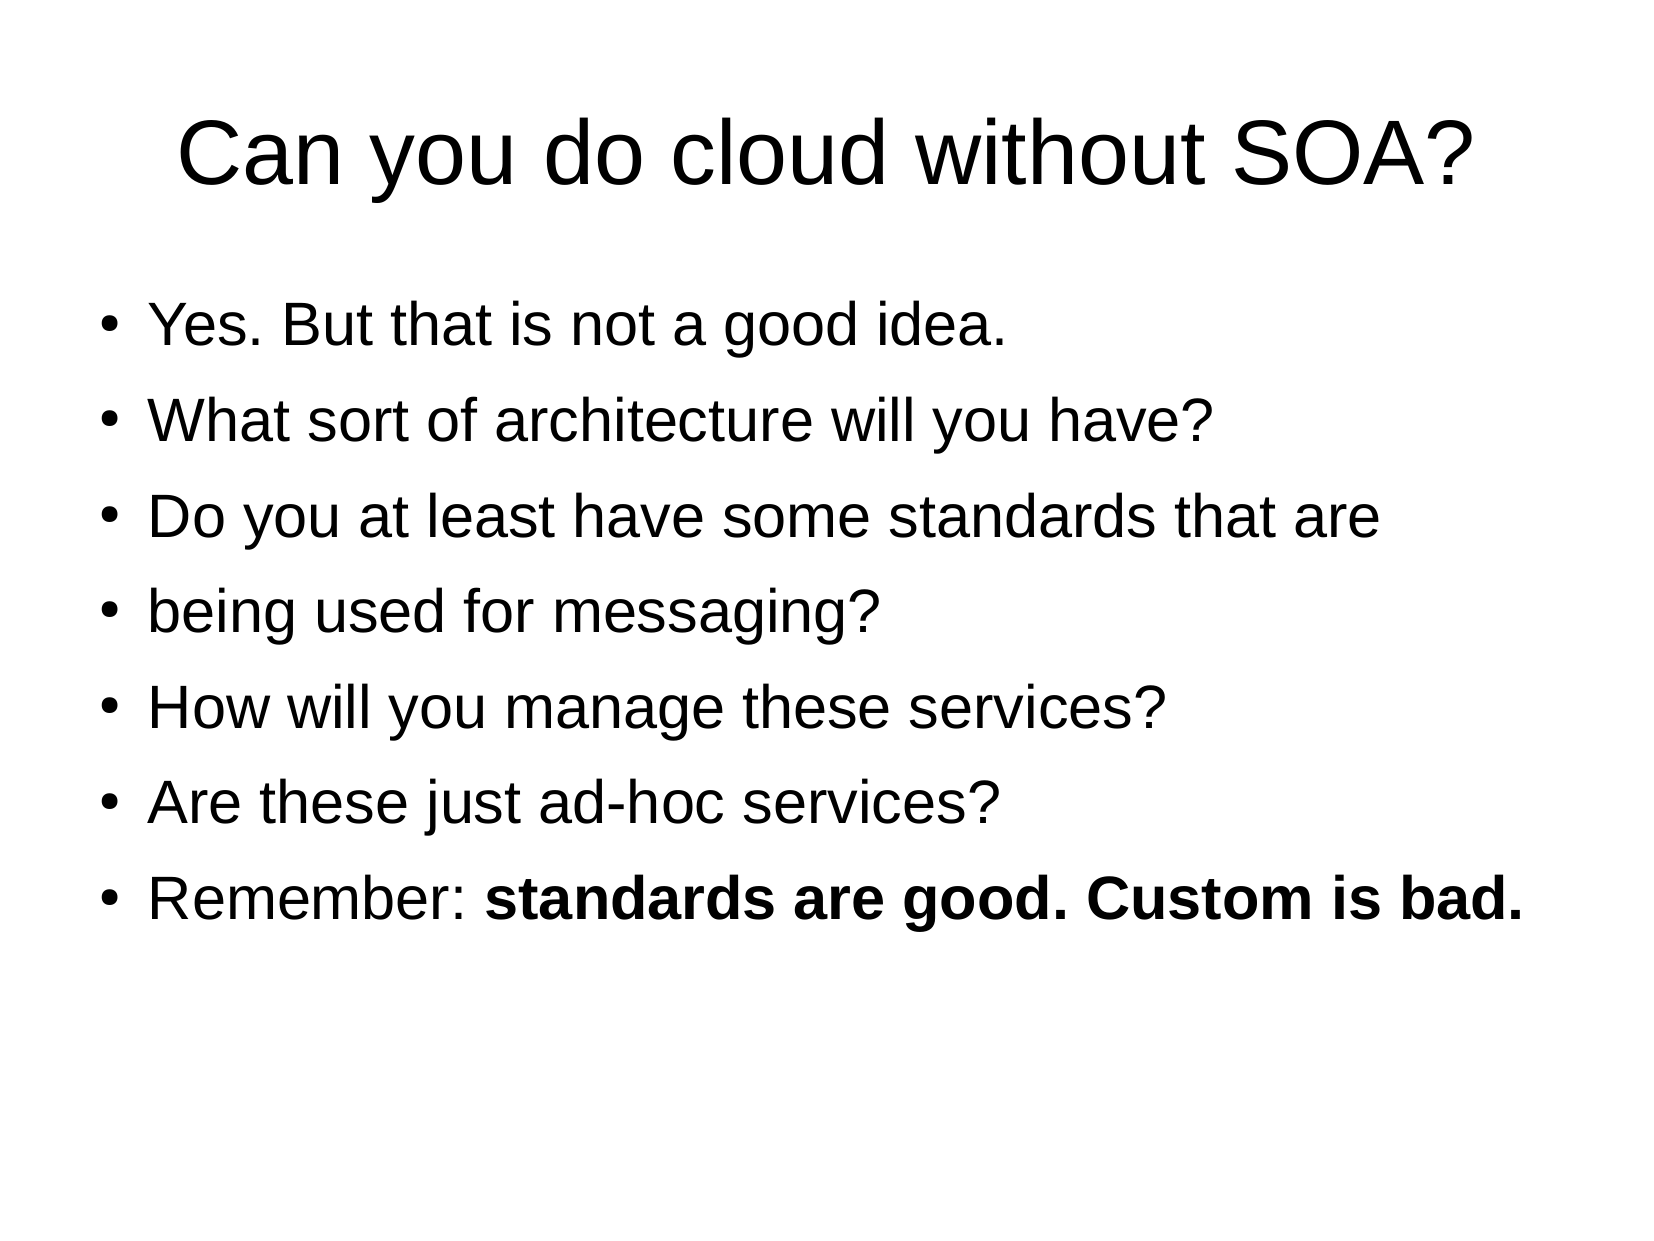

# Can you do cloud without SOA?
Yes. But that is not a good idea.
What sort of architecture will you have?
Do you at least have some standards that are
being used for messaging?
How will you manage these services?
Are these just ad-hoc services?
Remember: standards are good. Custom is bad.